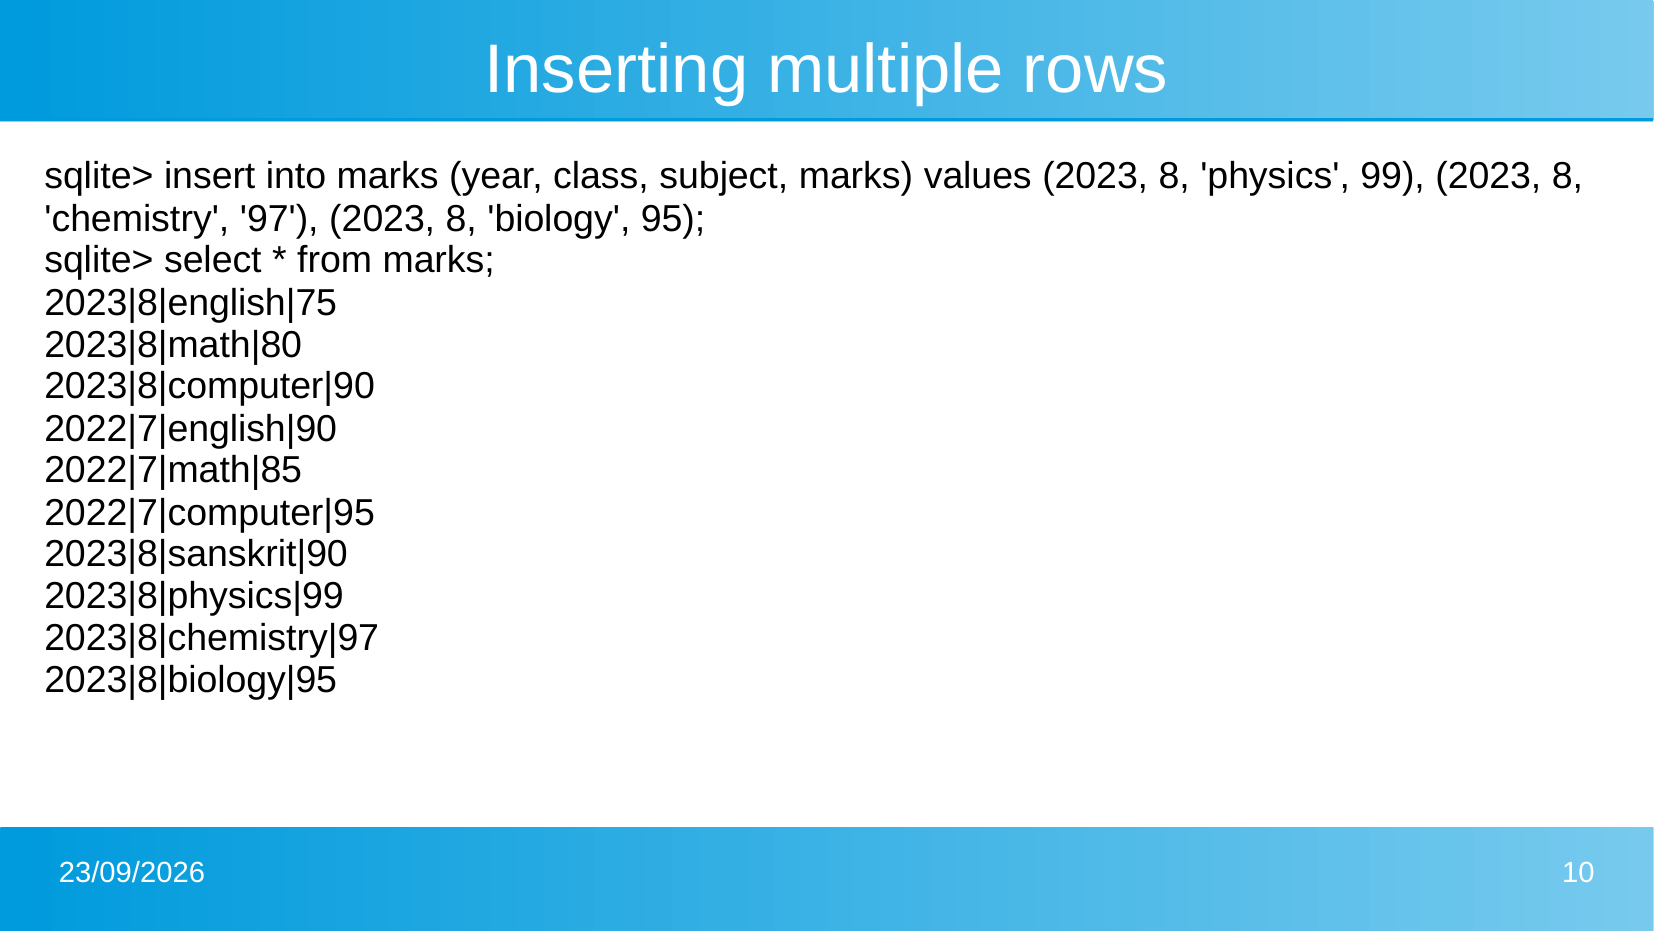

# Inserting multiple rows
sqlite> insert into marks (year, class, subject, marks) values (2023, 8, 'physics', 99), (2023, 8, 'chemistry', '97'), (2023, 8, 'biology', 95);
sqlite> select * from marks;
2023|8|english|75
2023|8|math|80
2023|8|computer|90
2022|7|english|90
2022|7|math|85
2022|7|computer|95
2023|8|sanskrit|90
2023|8|physics|99
2023|8|chemistry|97
2023|8|biology|95
10